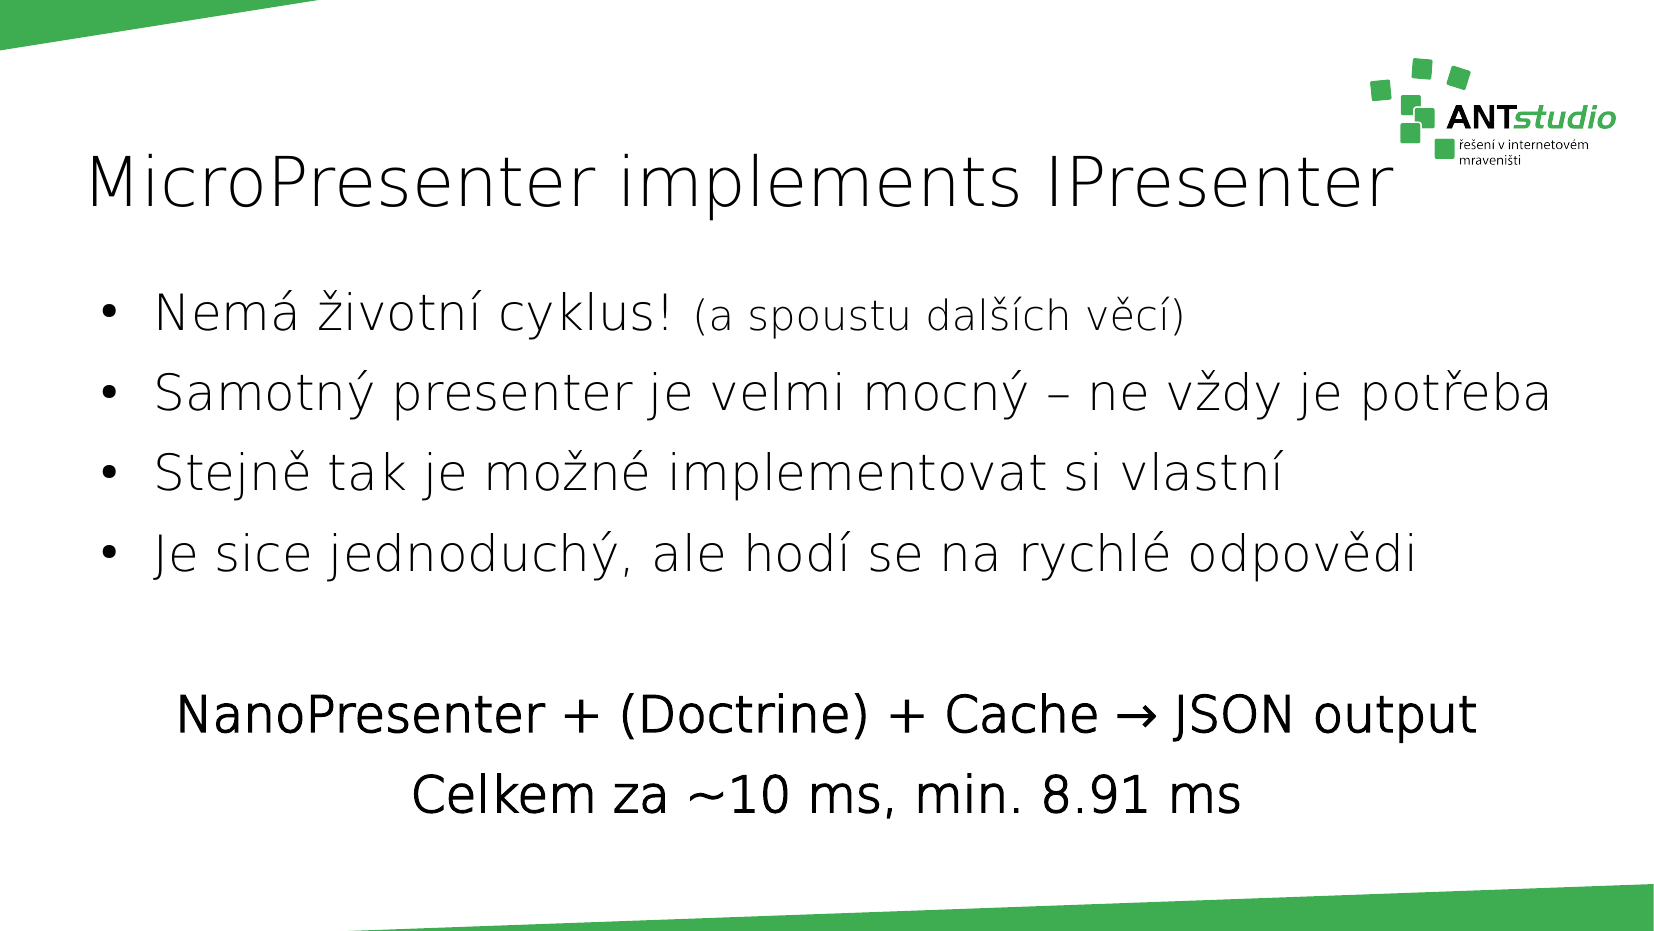

# MicroPresenter implements IPresenter
Nemá životní cyklus! (a spoustu dalších věcí)
Samotný presenter je velmi mocný – ne vždy je potřeba
Stejně tak je možné implementovat si vlastní
Je sice jednoduchý, ale hodí se na rychlé odpovědi
NanoPresenter + (Doctrine) + Cache → JSON output
Celkem za ~10 ms, min. 8.91 ms